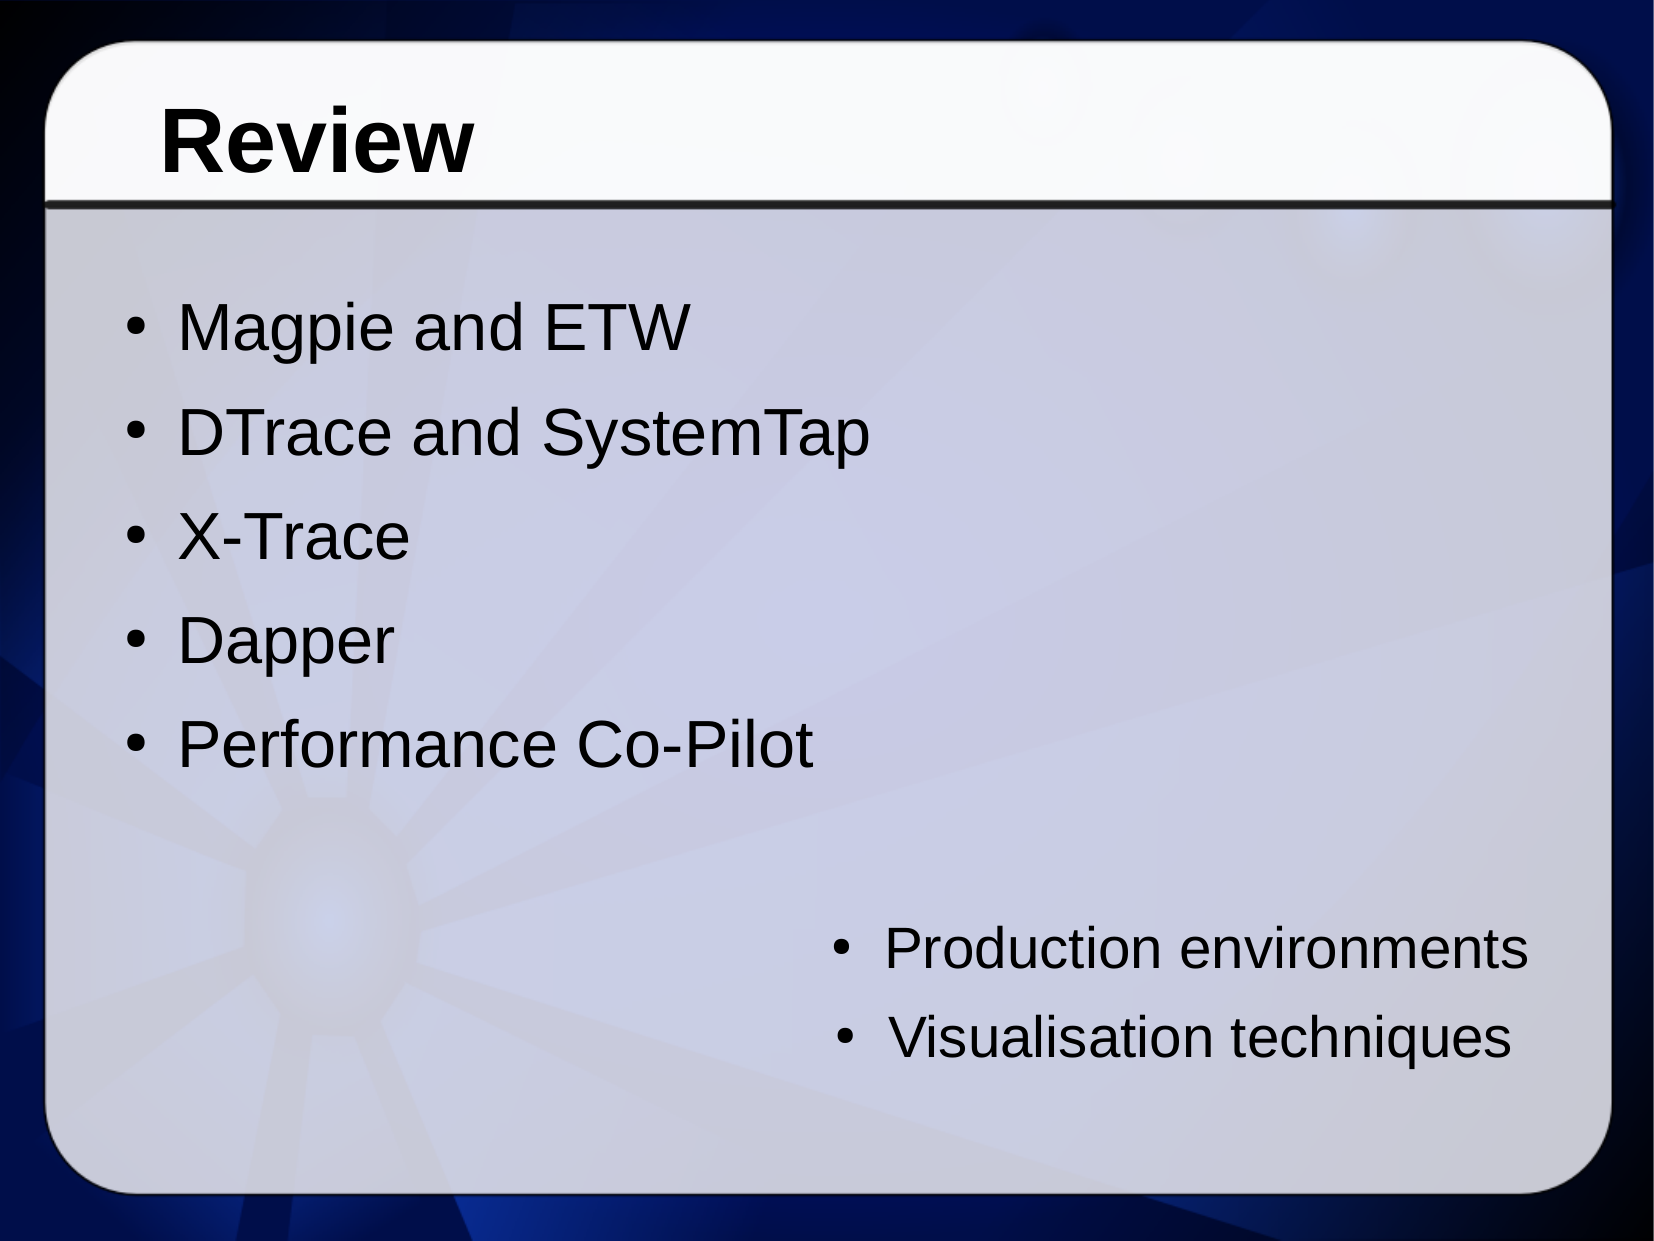

# Review
Magpie and ETW
DTrace and SystemTap
X-Trace
Dapper
Performance Co-Pilot
Production environments
Visualisation techniques